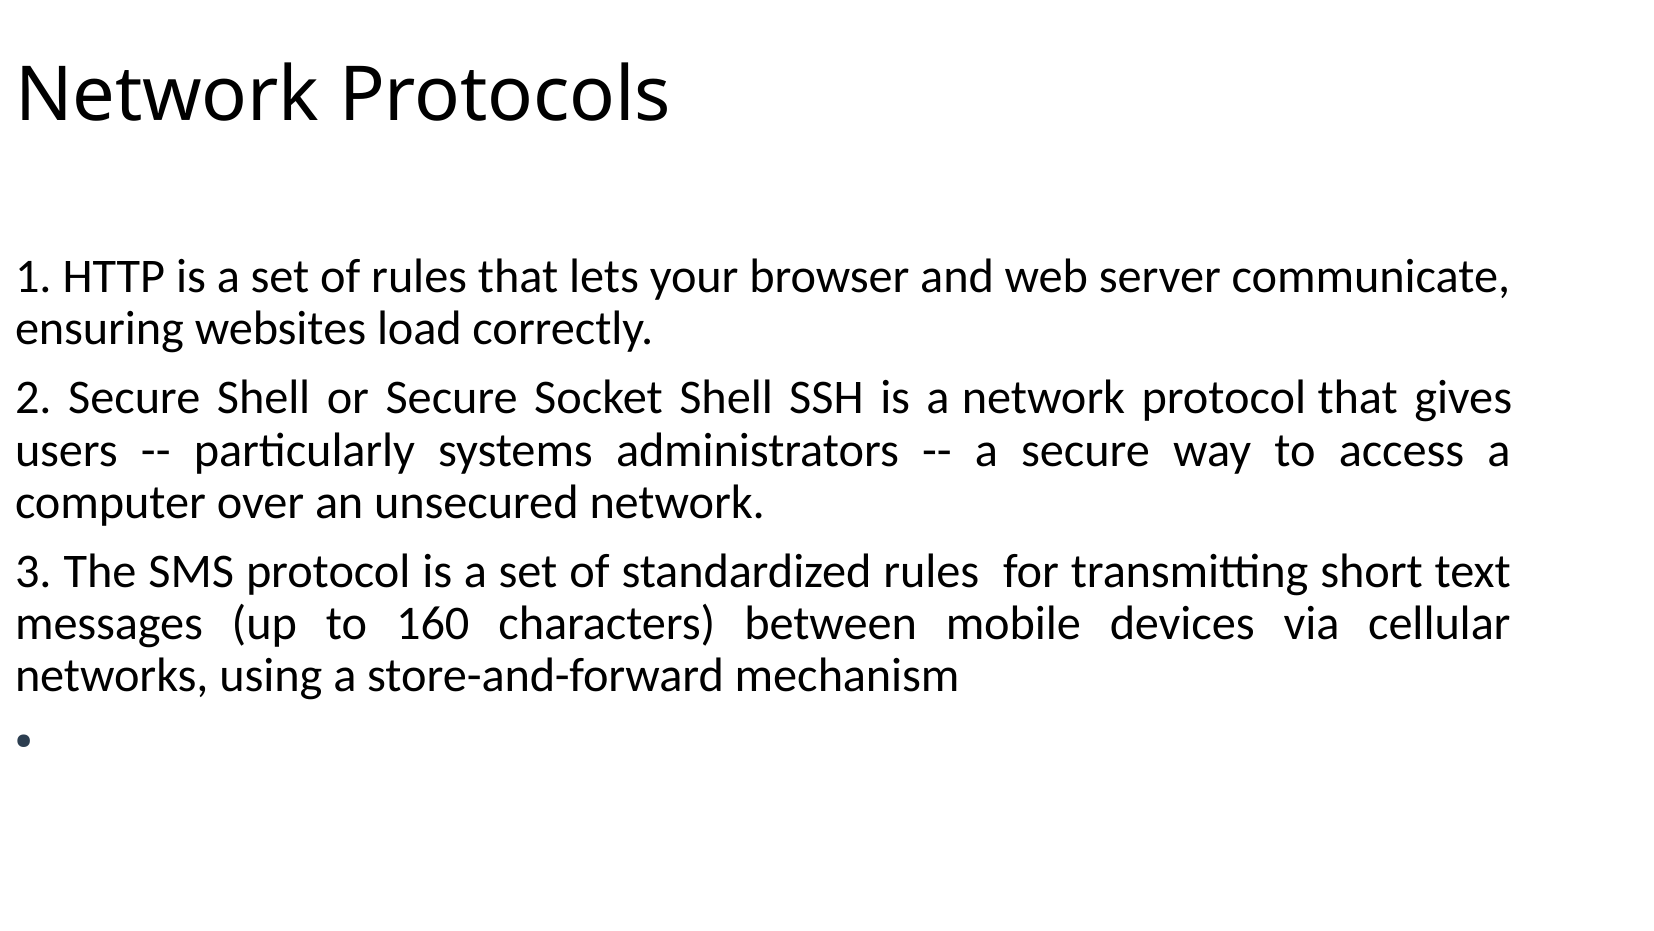

# Network Protocols
1. HTTP is a set of rules that lets your browser and web server communicate, ensuring websites load correctly.
2. Secure Shell or Secure Socket Shell SSH is a network protocol that gives users -- particularly systems administrators -- a secure way to access a computer over an unsecured network.
3. The SMS protocol is a set of standardized rules for transmitting short text messages (up to 160 characters) between mobile devices via cellular networks, using a store-and-forward mechanism